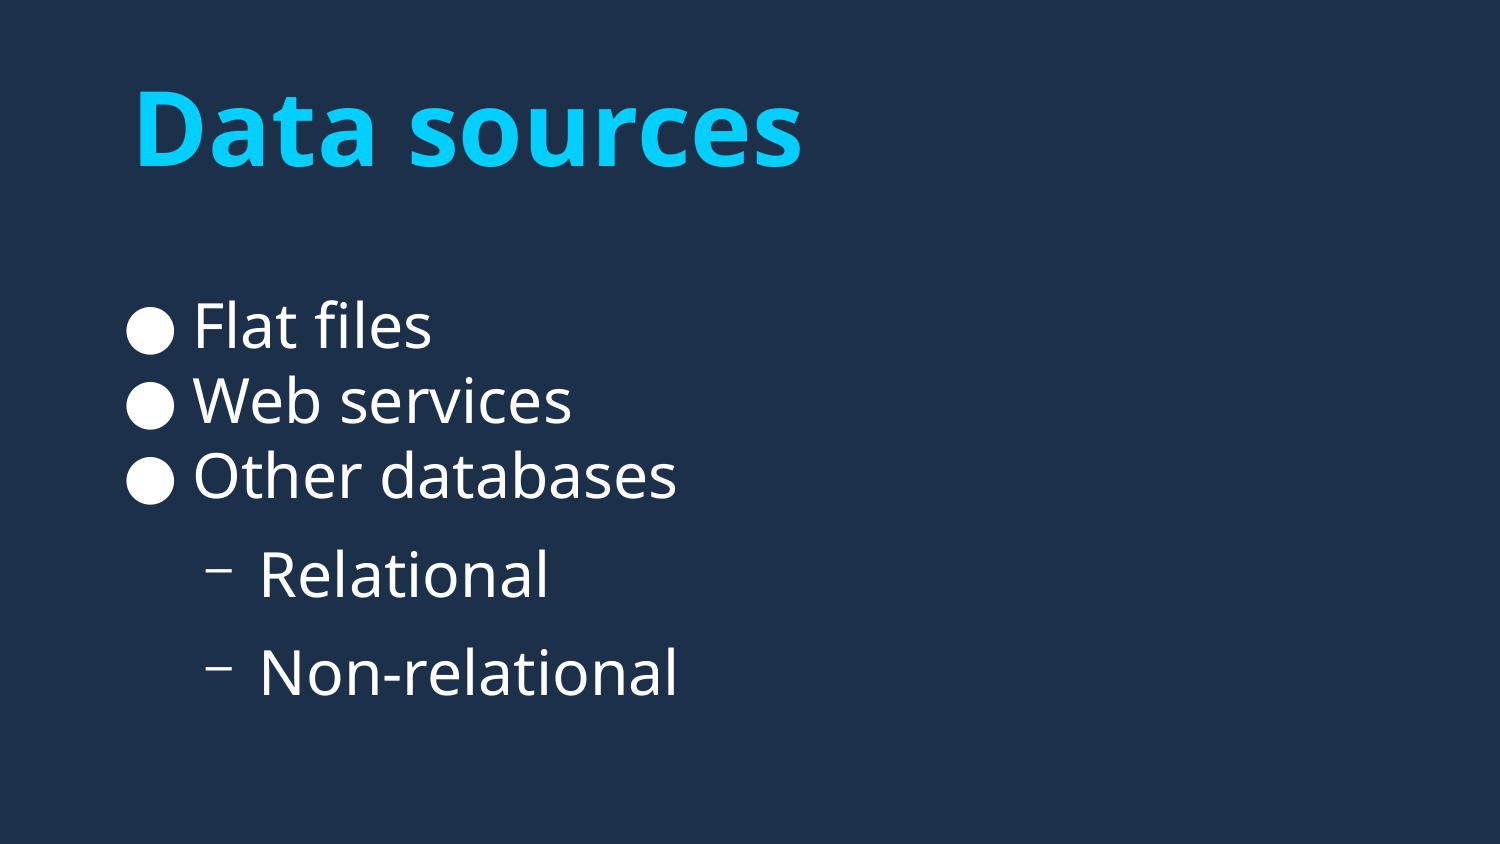

# Data sources
Flat files
Web services
Other databases
Relational
Non-relational